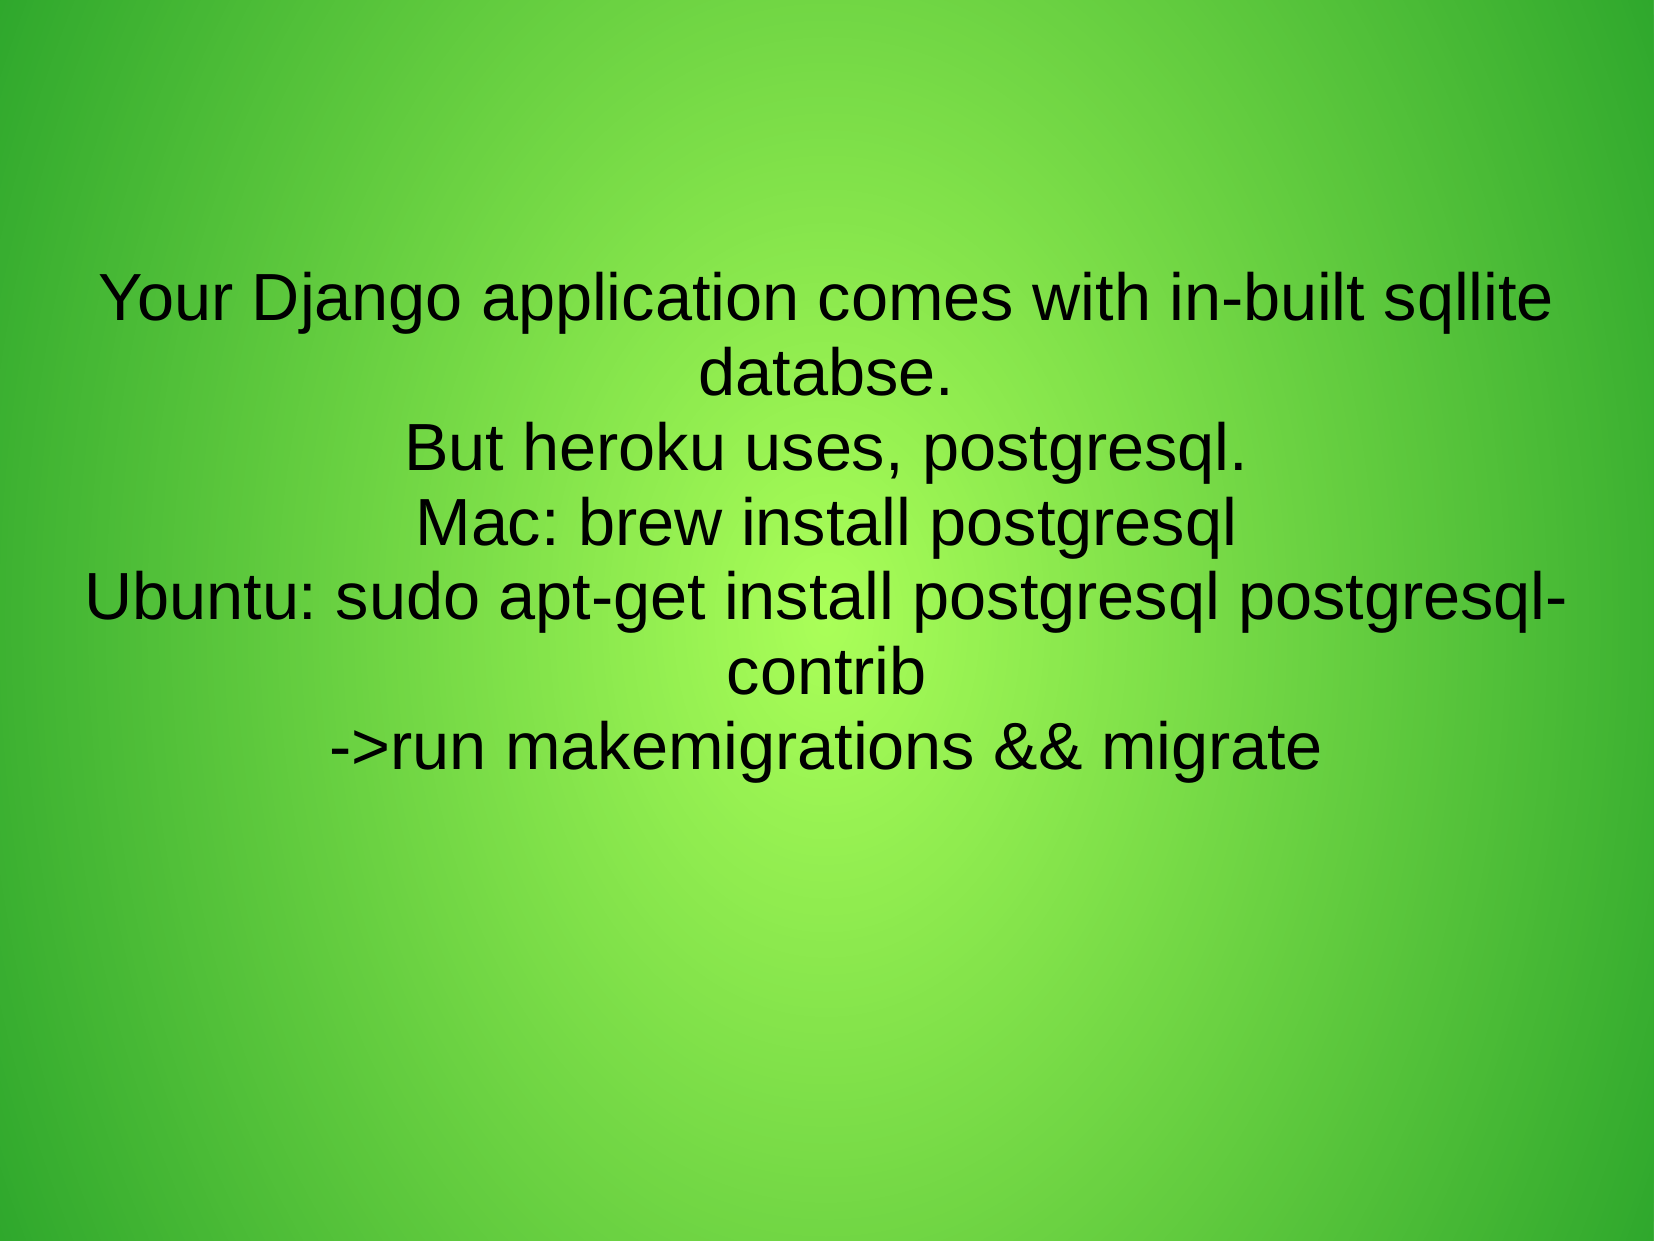

# Your Django application comes with in-built sqllite databse.
But heroku uses, postgresql.
Mac: brew install postgresql
Ubuntu: sudo apt-get install postgresql postgresql-contrib
->run makemigrations && migrate